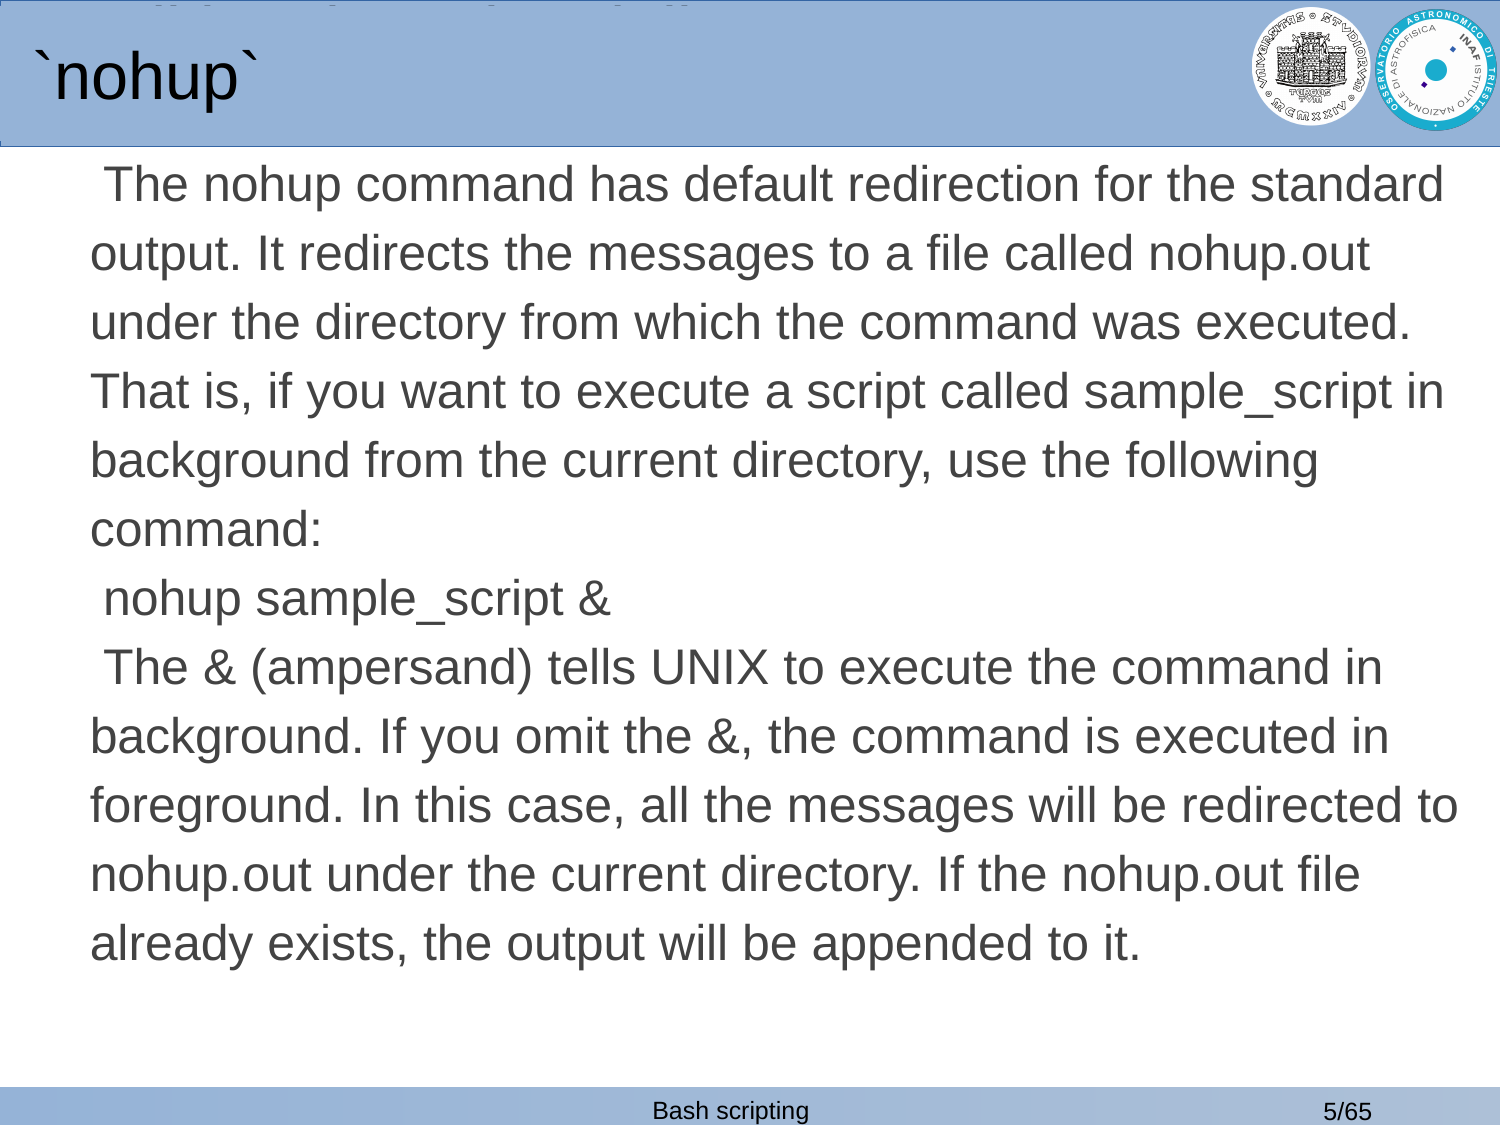

# Traditional service delivery
`nohup`
The nohup command has default redirection for the standard output. It redirects the messages to a file called nohup.out under the directory from which the command was executed. That is, if you want to execute a script called sample_script in background from the current directory, use the following command:
nohup sample_script &
The & (ampersand) tells UNIX to execute the command in background. If you omit the &, the command is executed in foreground. In this case, all the messages will be redirected to nohup.out under the current directory. If the nohup.out file already exists, the output will be appended to it.